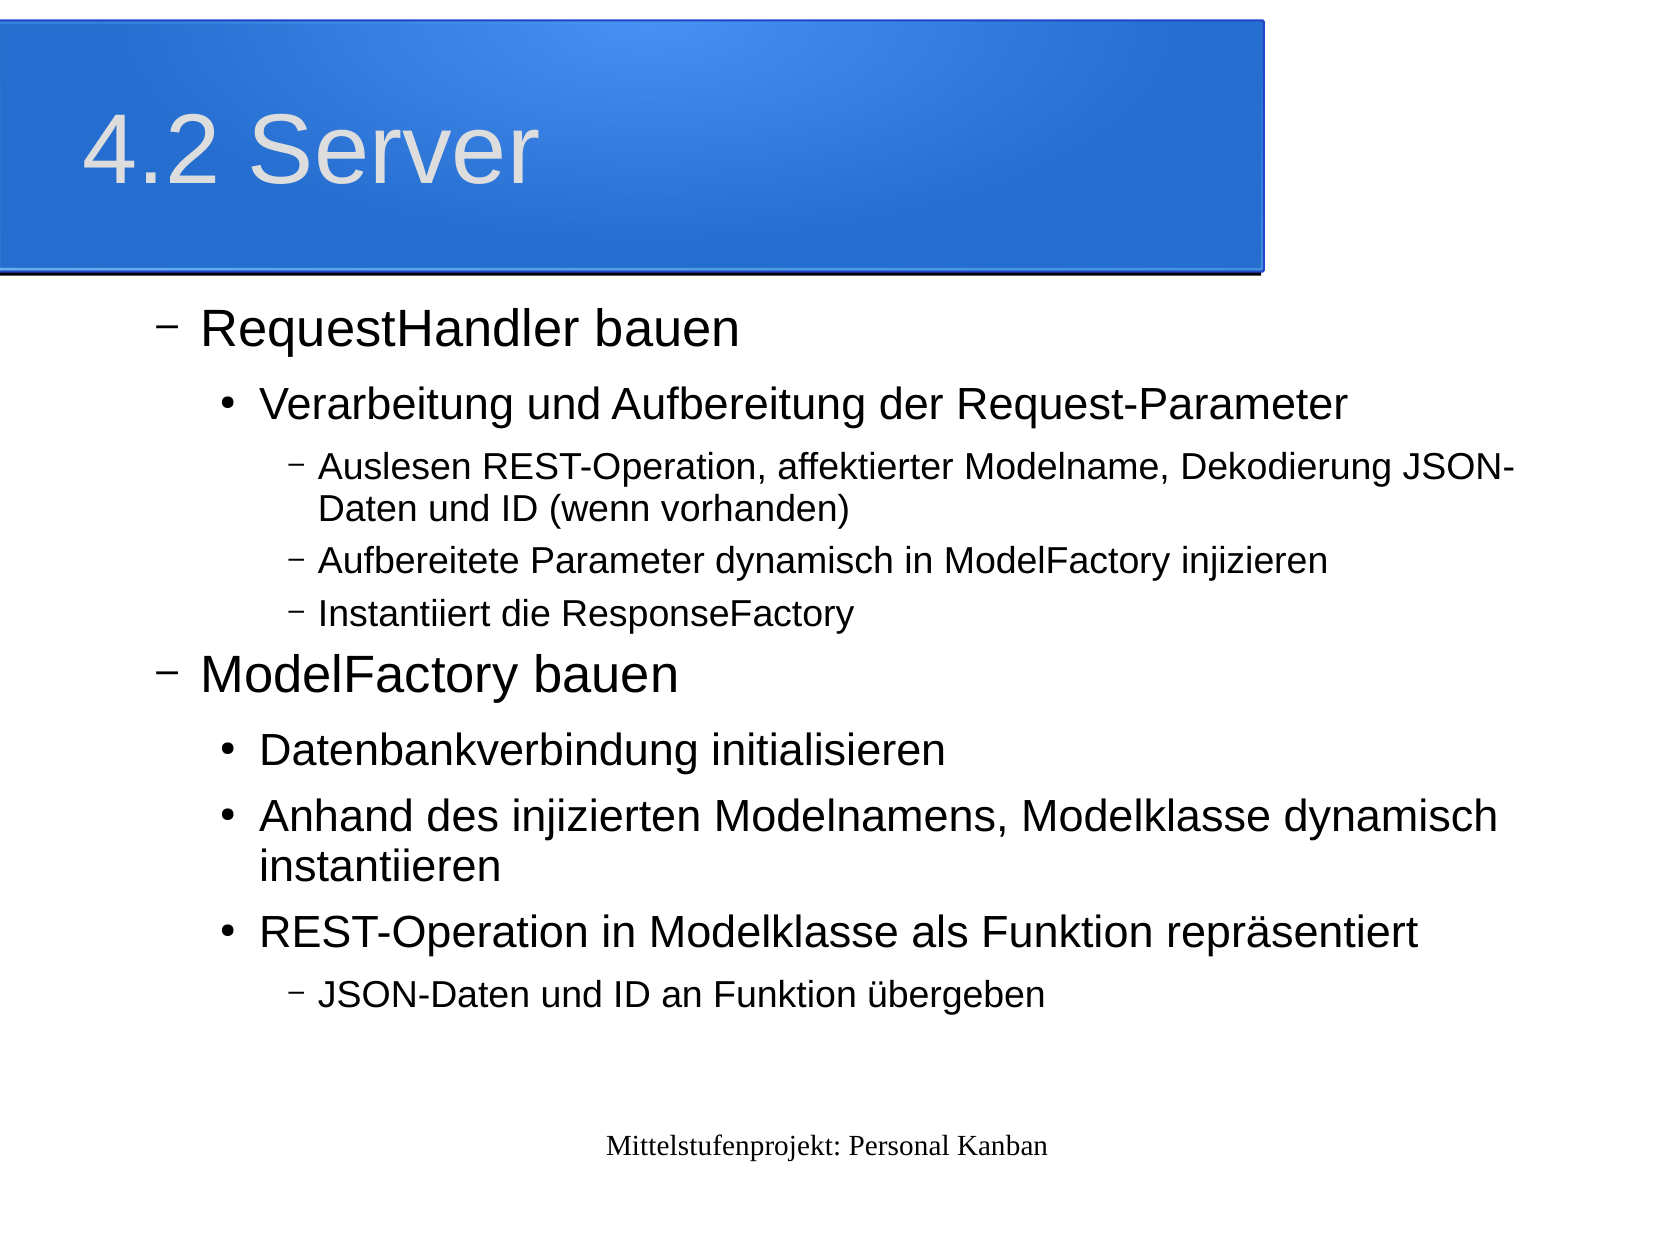

# 4.2 Server
RequestHandler bauen
Verarbeitung und Aufbereitung der Request-Parameter
Auslesen REST-Operation, affektierter Modelname, Dekodierung JSON-Daten und ID (wenn vorhanden)
Aufbereitete Parameter dynamisch in ModelFactory injizieren
Instantiiert die ResponseFactory
ModelFactory bauen
Datenbankverbindung initialisieren
Anhand des injizierten Modelnamens, Modelklasse dynamisch instantiieren
REST-Operation in Modelklasse als Funktion repräsentiert
JSON-Daten und ID an Funktion übergeben
Mittelstufenprojekt: Personal Kanban